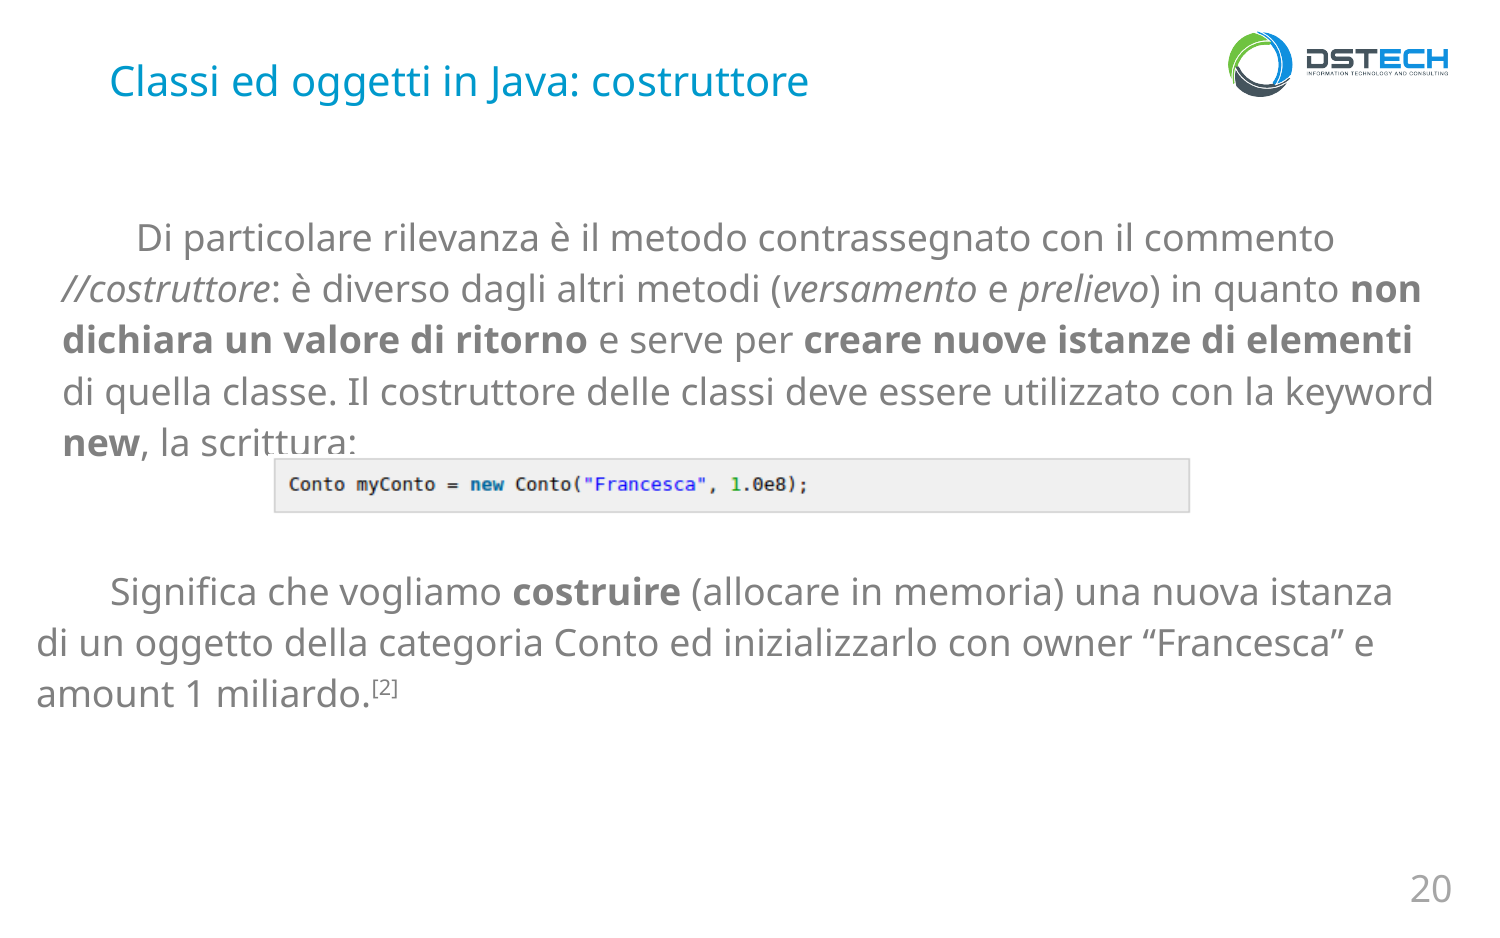

Classi ed oggetti in Java: costruttore
	Di particolare rilevanza è il metodo contrassegnato con il commento
//costruttore: è diverso dagli altri metodi (versamento e prelievo) in quanto non dichiara un valore di ritorno e serve per creare nuove istanze di elementi di quella classe. Il costruttore delle classi deve essere utilizzato con la keyword new, la scrittura:
	Significa che vogliamo costruire (allocare in memoria) una nuova istanza di un oggetto della categoria Conto ed inizializzarlo con owner “Francesca” e amount 1 miliardo.[2]
20